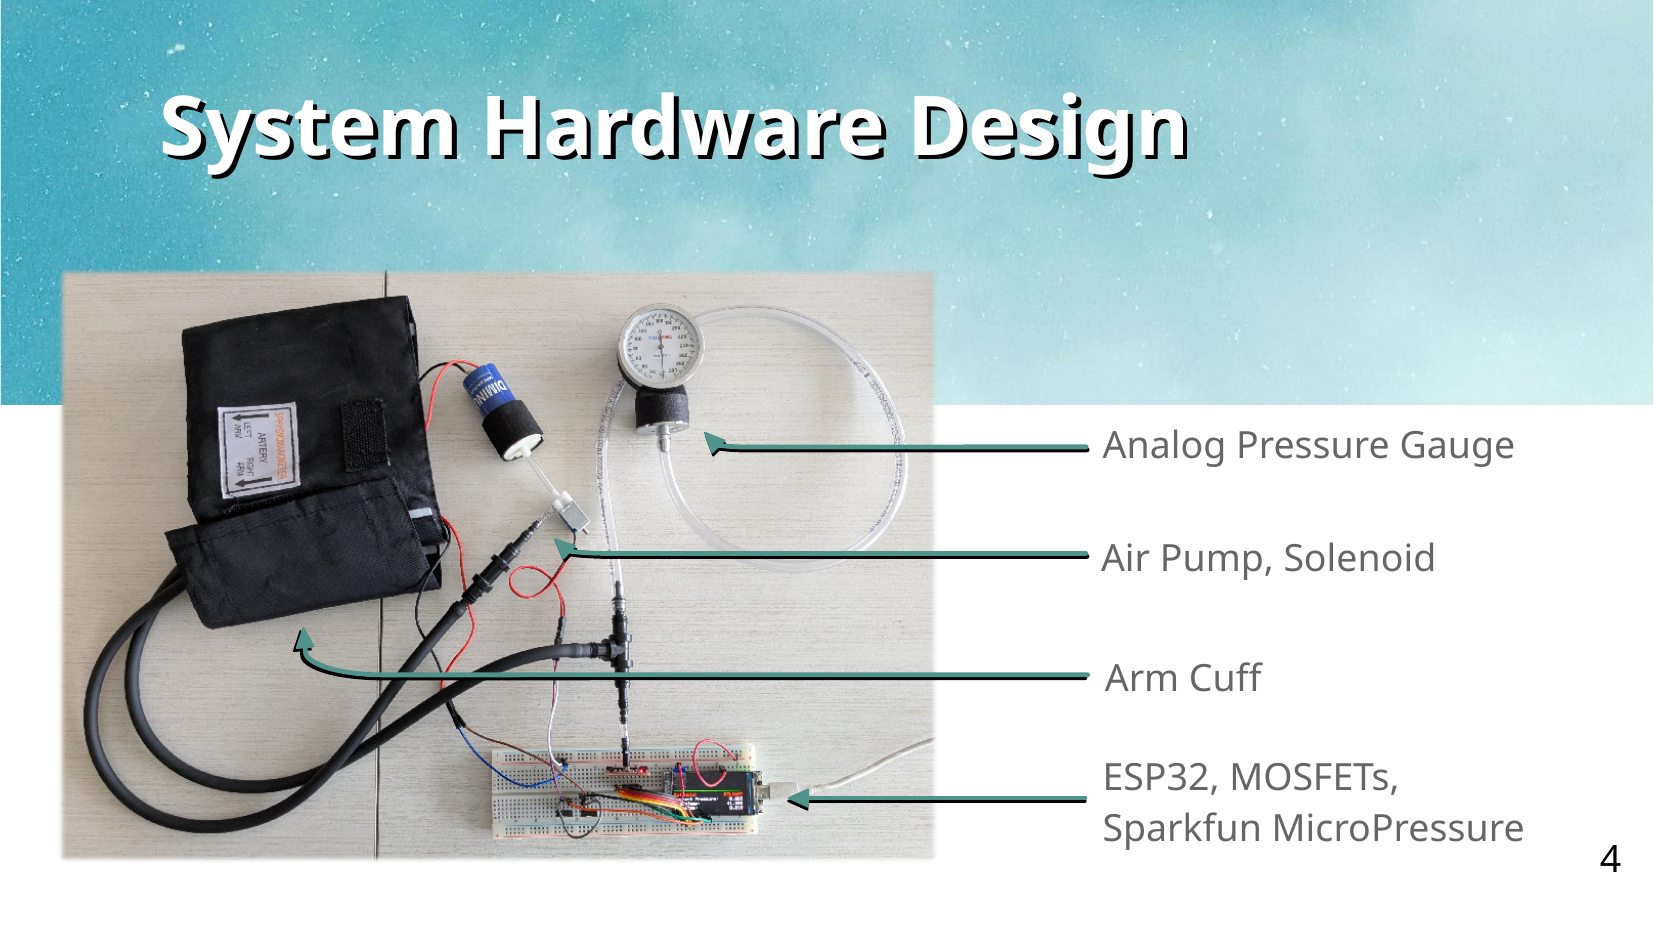

# System Hardware Design
Analog Pressure Gauge
Air Pump, Solenoid
Arm Cuff
ESP32, MOSFETs, Sparkfun MicroPressure